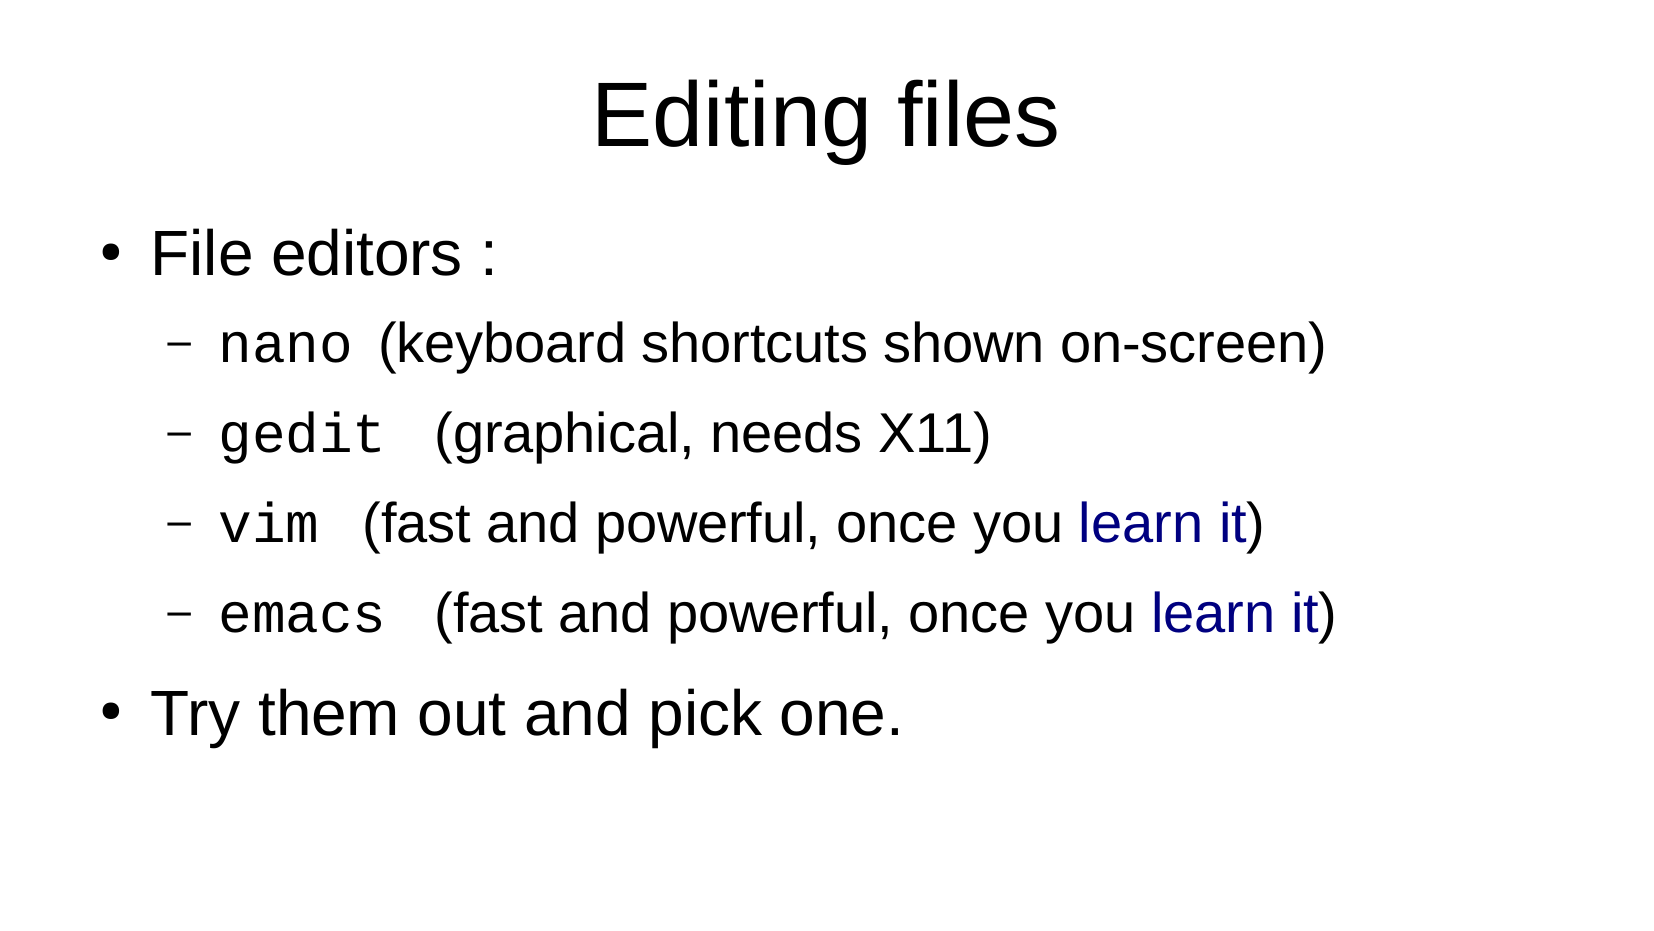

# Editing files
File editors :
nano		 (keyboard shortcuts shown on-screen)
gedit		(graphical, needs X11)
vim					(fast and powerful, once you learn it)
emacs	(fast and powerful, once you learn it)
Try them out and pick one.